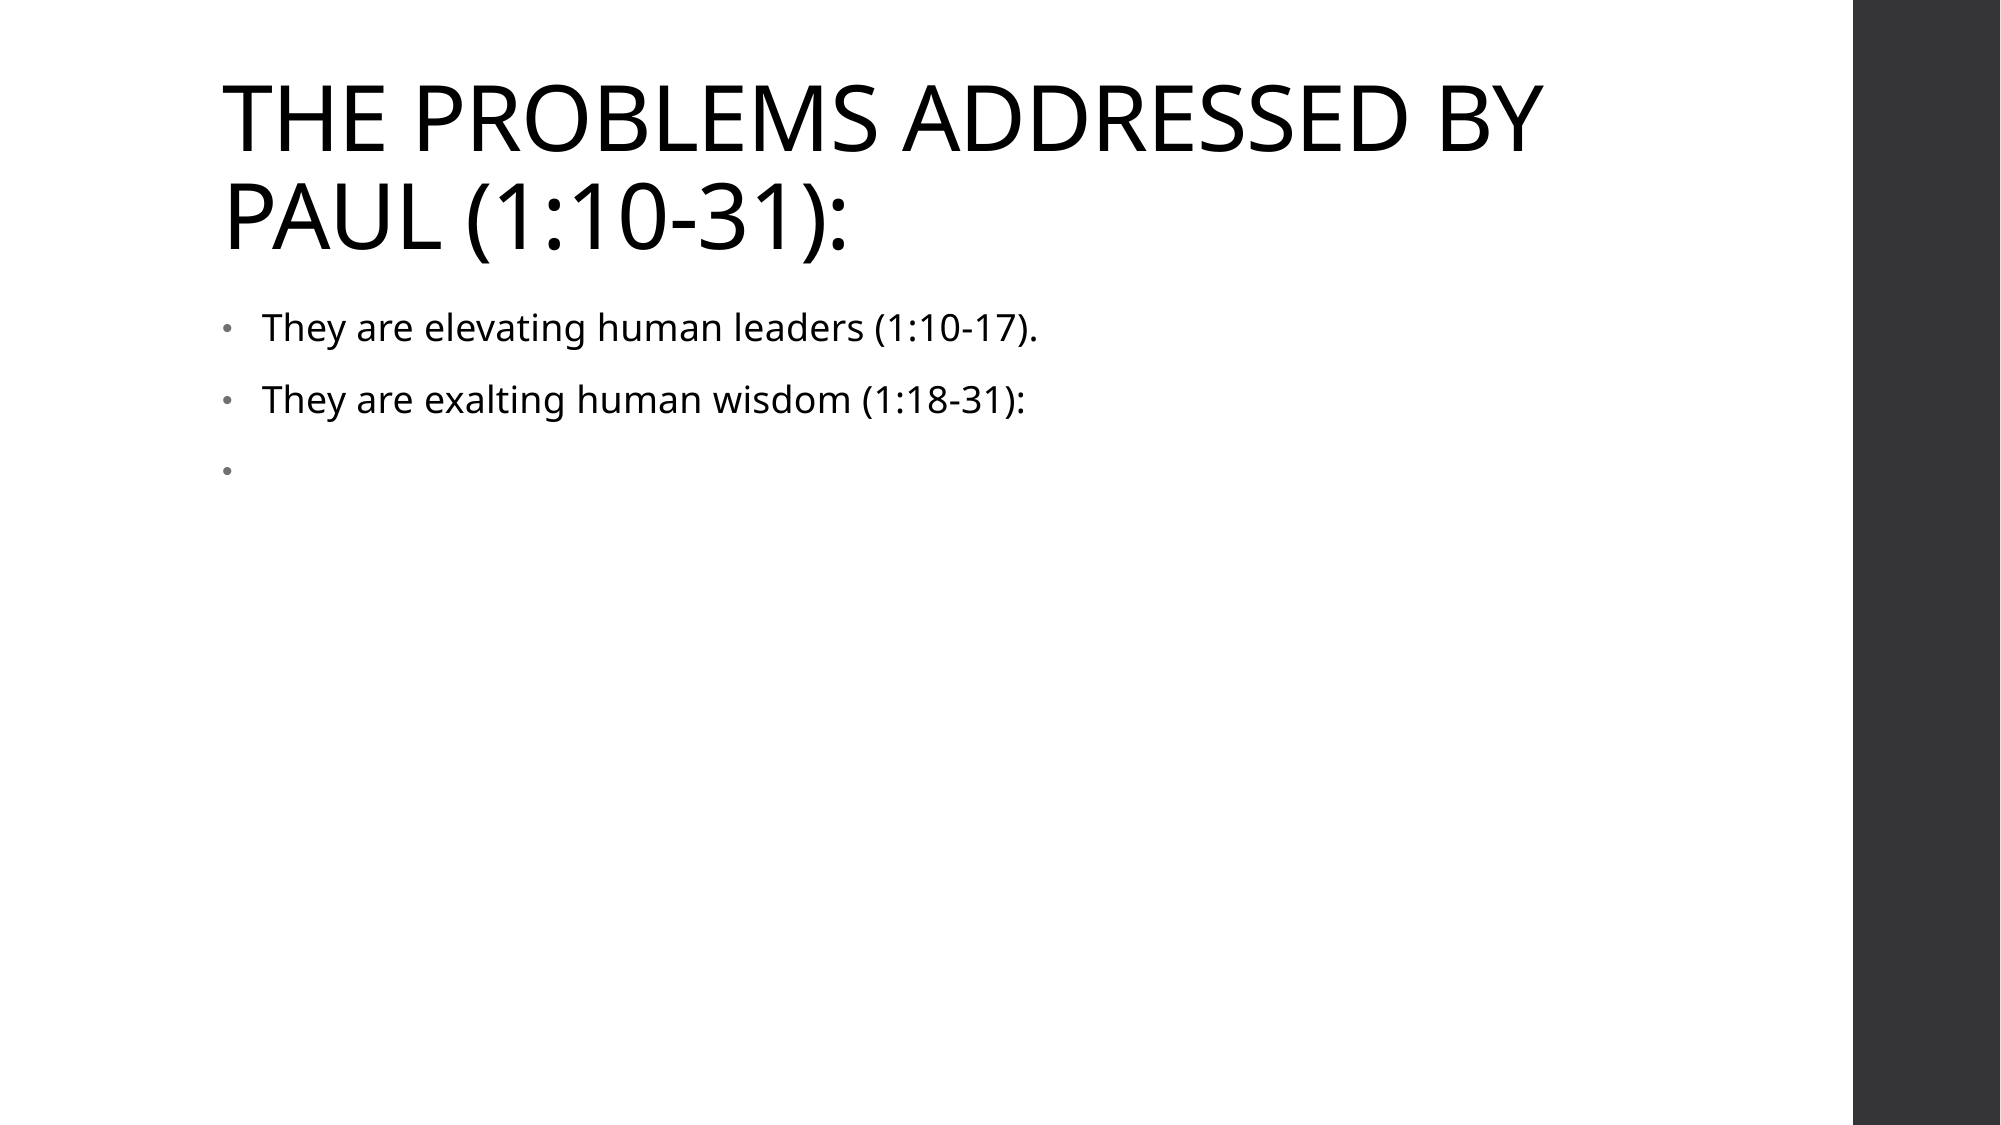

# THE PROBLEMS ADDRESSED BY PAUL (1:10-31):
 They are elevating human leaders (1:10-17).
 They are exalting human wisdom (1:18-31):